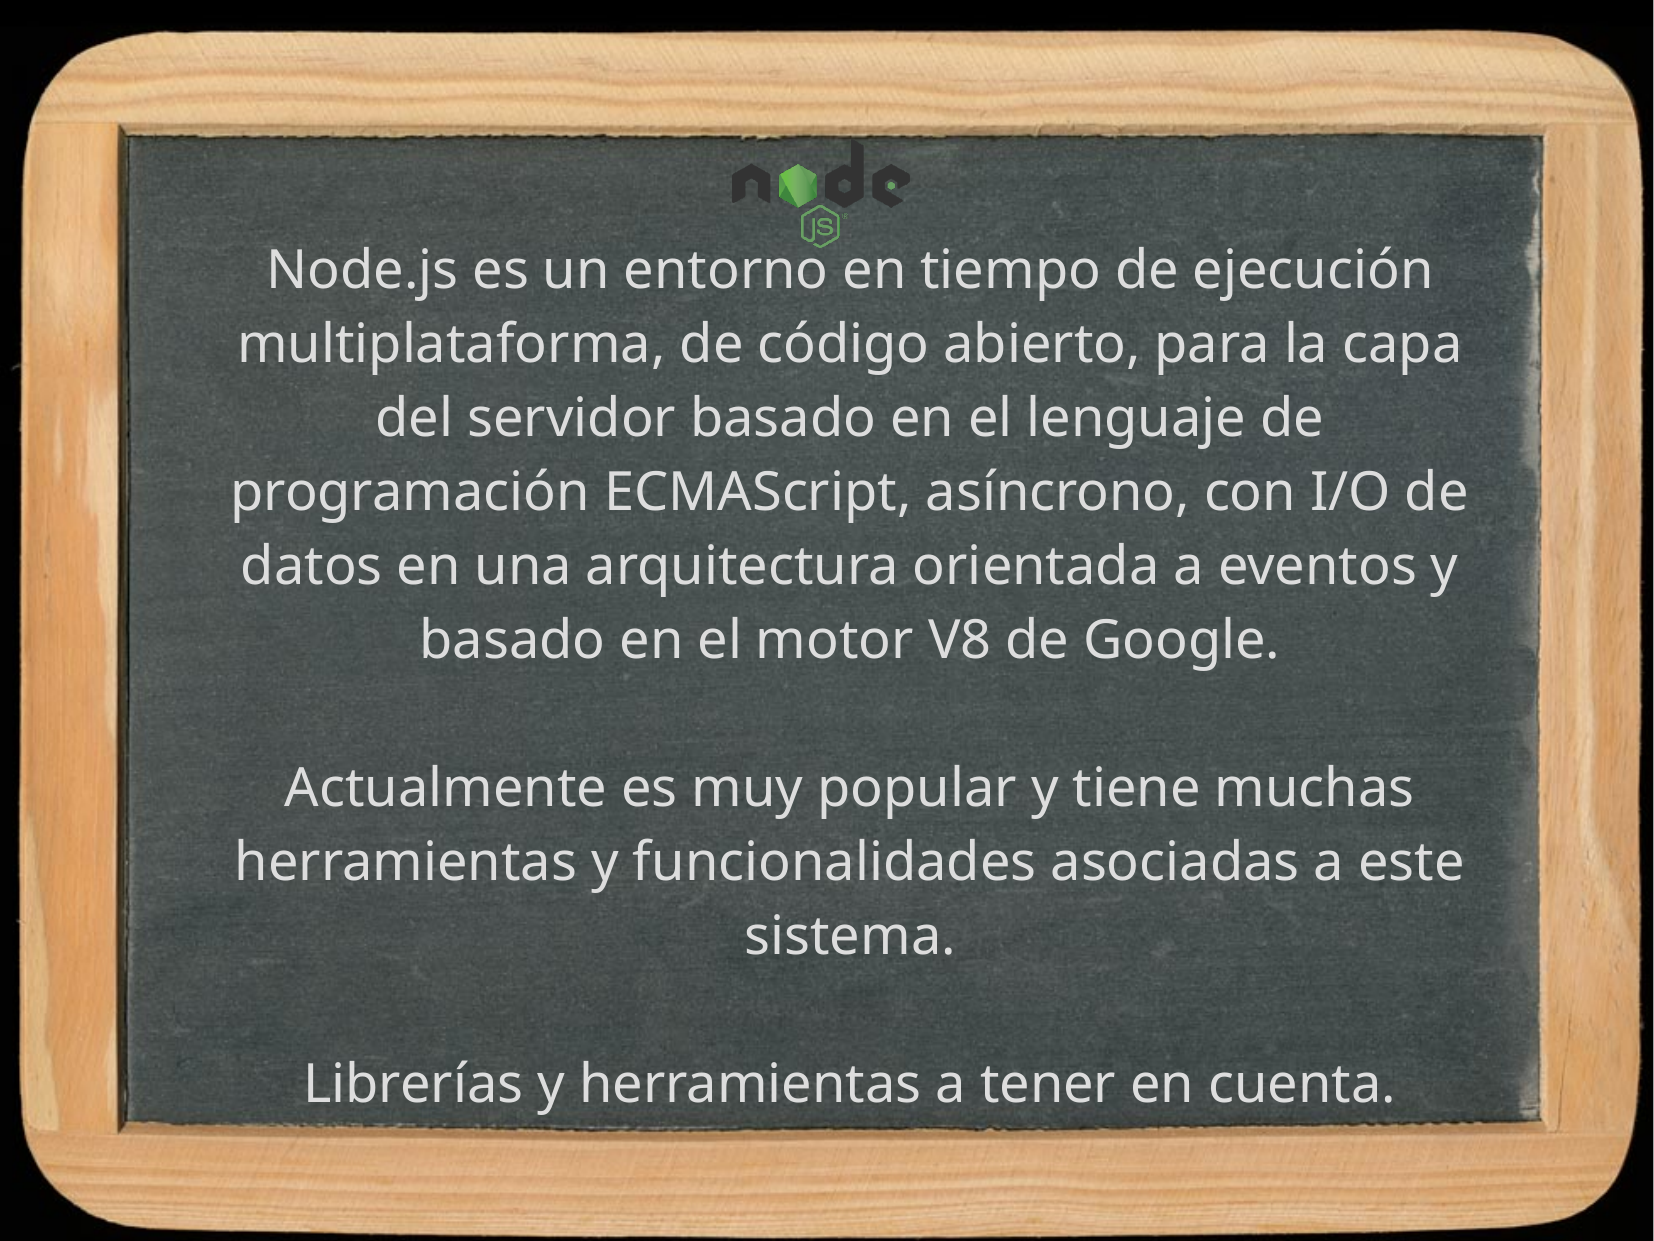

Node.js es un entorno en tiempo de ejecución multiplataforma, de código abierto, para la capa del servidor basado en el lenguaje de programación ECMAScript, asíncrono, con I/O de datos en una arquitectura orientada a eventos y basado en el motor V8 de Google.
Actualmente es muy popular y tiene muchas herramientas y funcionalidades asociadas a este sistema.
Librerías y herramientas a tener en cuenta.